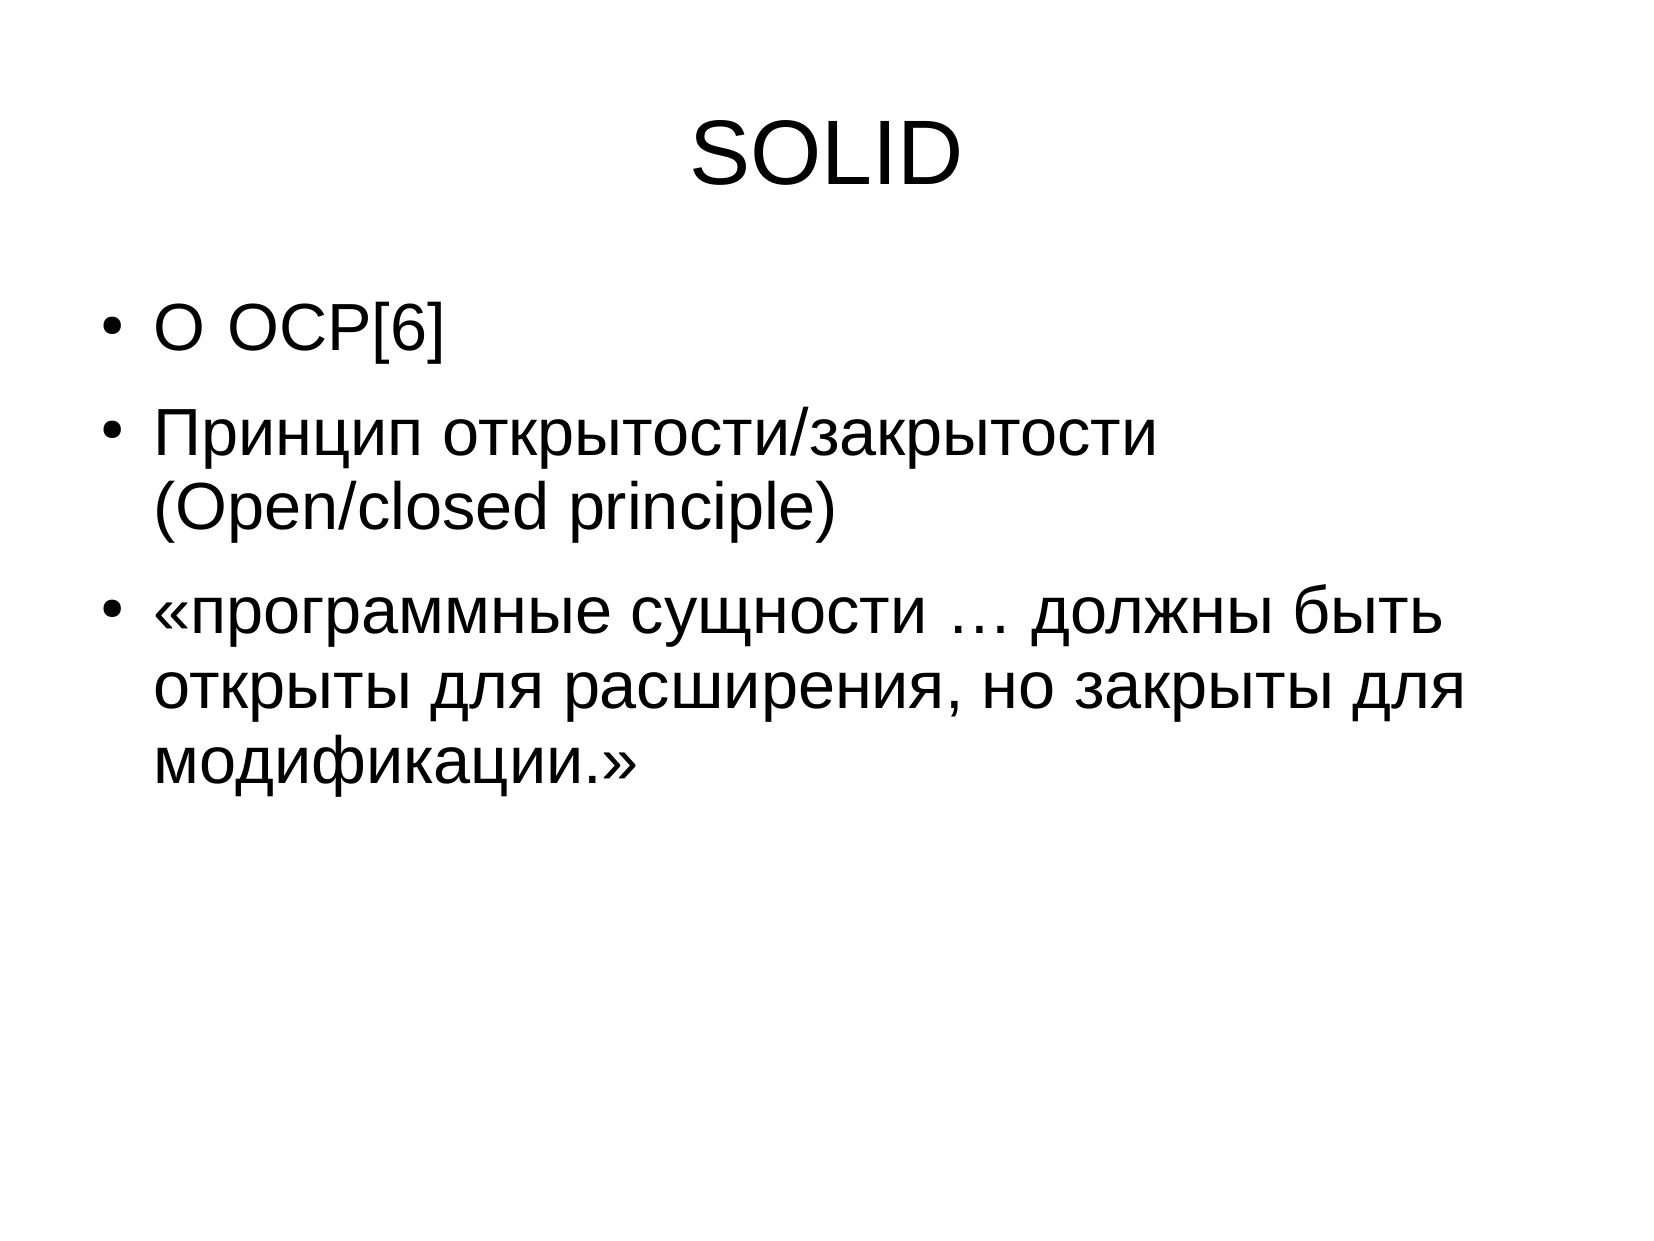

# SOLID
O	OCP[6]
Принцип открытости/закрытости (Open/closed principle)
«программные сущности … должны быть открыты для расширения, но закрыты для модификации.»